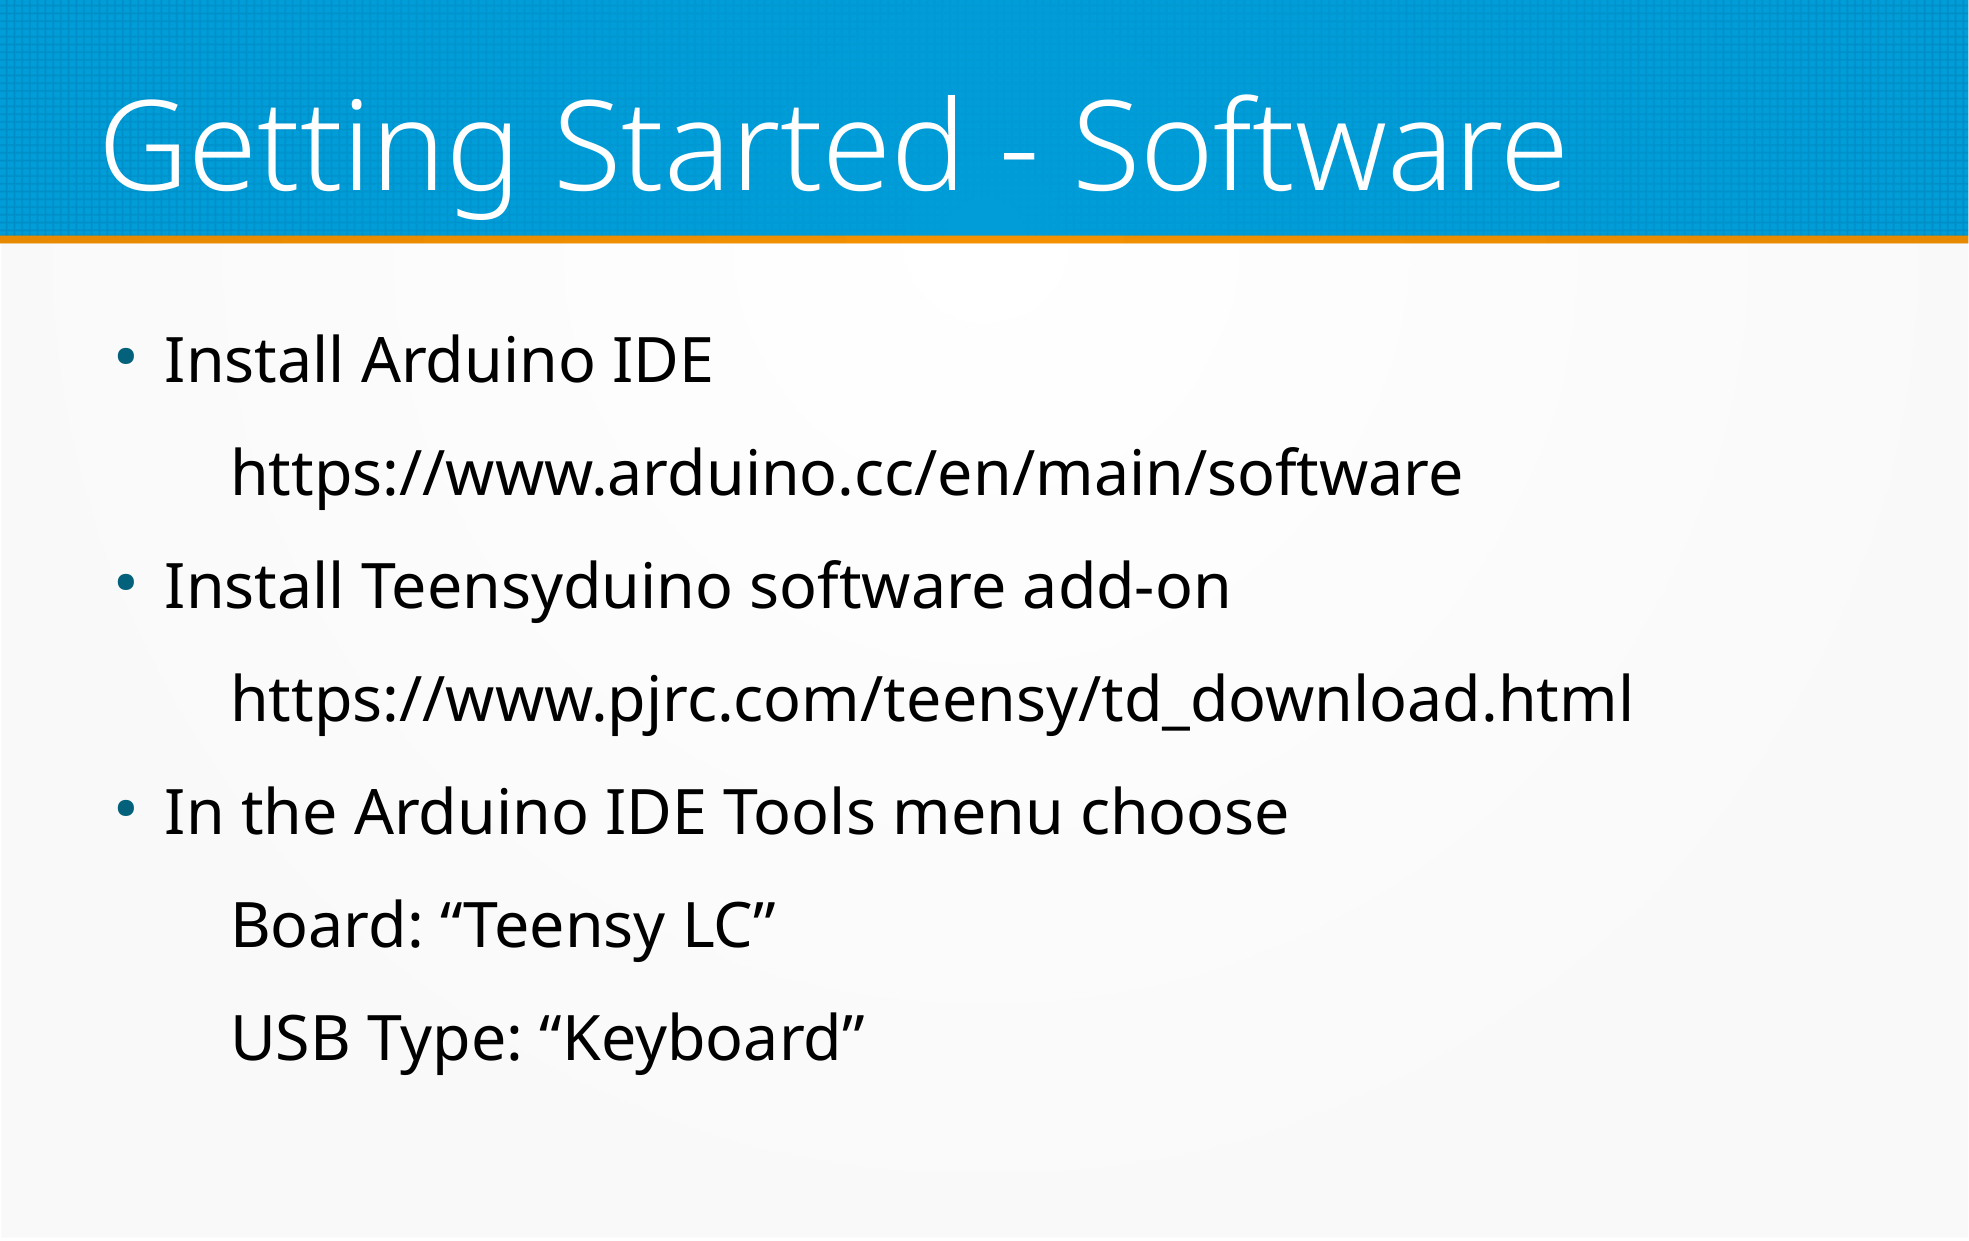

# Getting Started - Software
Install Arduino IDE
 https://www.arduino.cc/en/main/software
Install Teensyduino software add-on
 https://www.pjrc.com/teensy/td_download.html
In the Arduino IDE Tools menu choose
 Board: “Teensy LC”
 USB Type: “Keyboard”